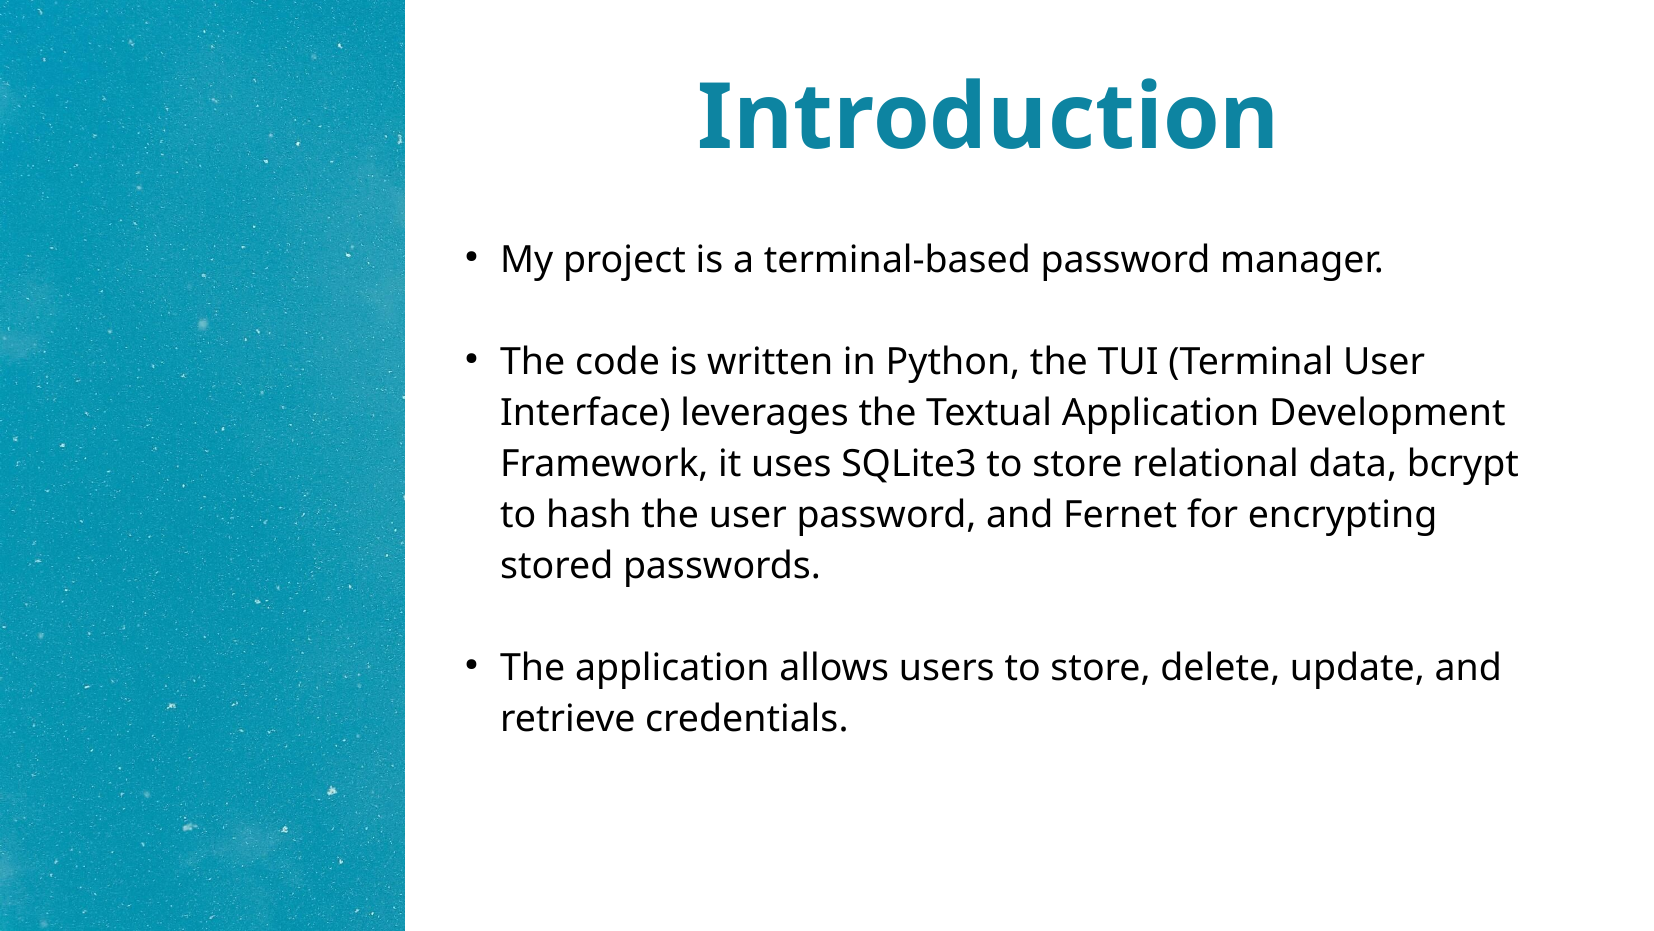

# Introduction
My project is a terminal-based password manager.
The code is written in Python, the TUI (Terminal User Interface) leverages the Textual Application Development Framework, it uses SQLite3 to store relational data, bcrypt to hash the user password, and Fernet for encrypting stored passwords.
The application allows users to store, delete, update, and retrieve credentials.